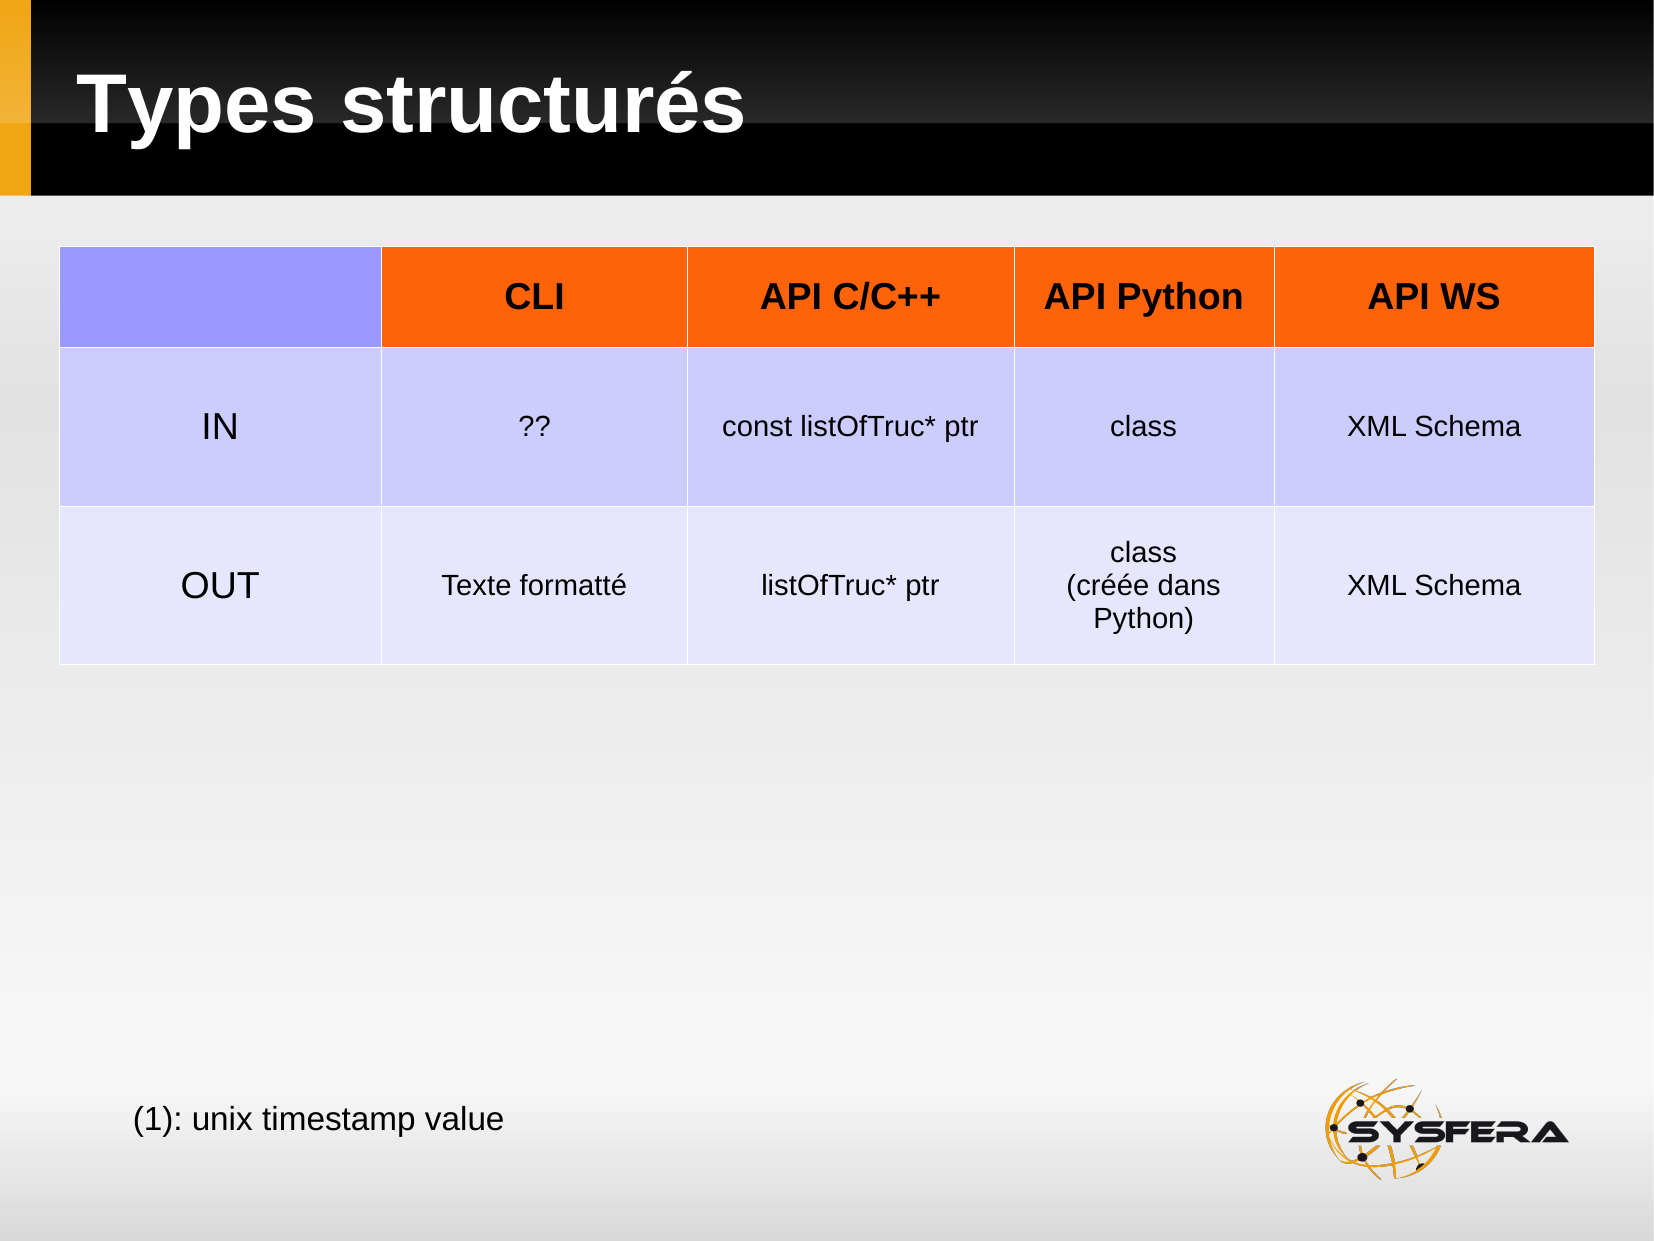

# Types structurés
| | CLI | API C/C++ | API Python | API WS |
| --- | --- | --- | --- | --- |
| IN | ?? | const listOfTruc\* ptr | class | XML Schema |
| OUT | Texte formatté | listOfTruc\* ptr | class (créée dans Python) | XML Schema |
(1): unix timestamp value